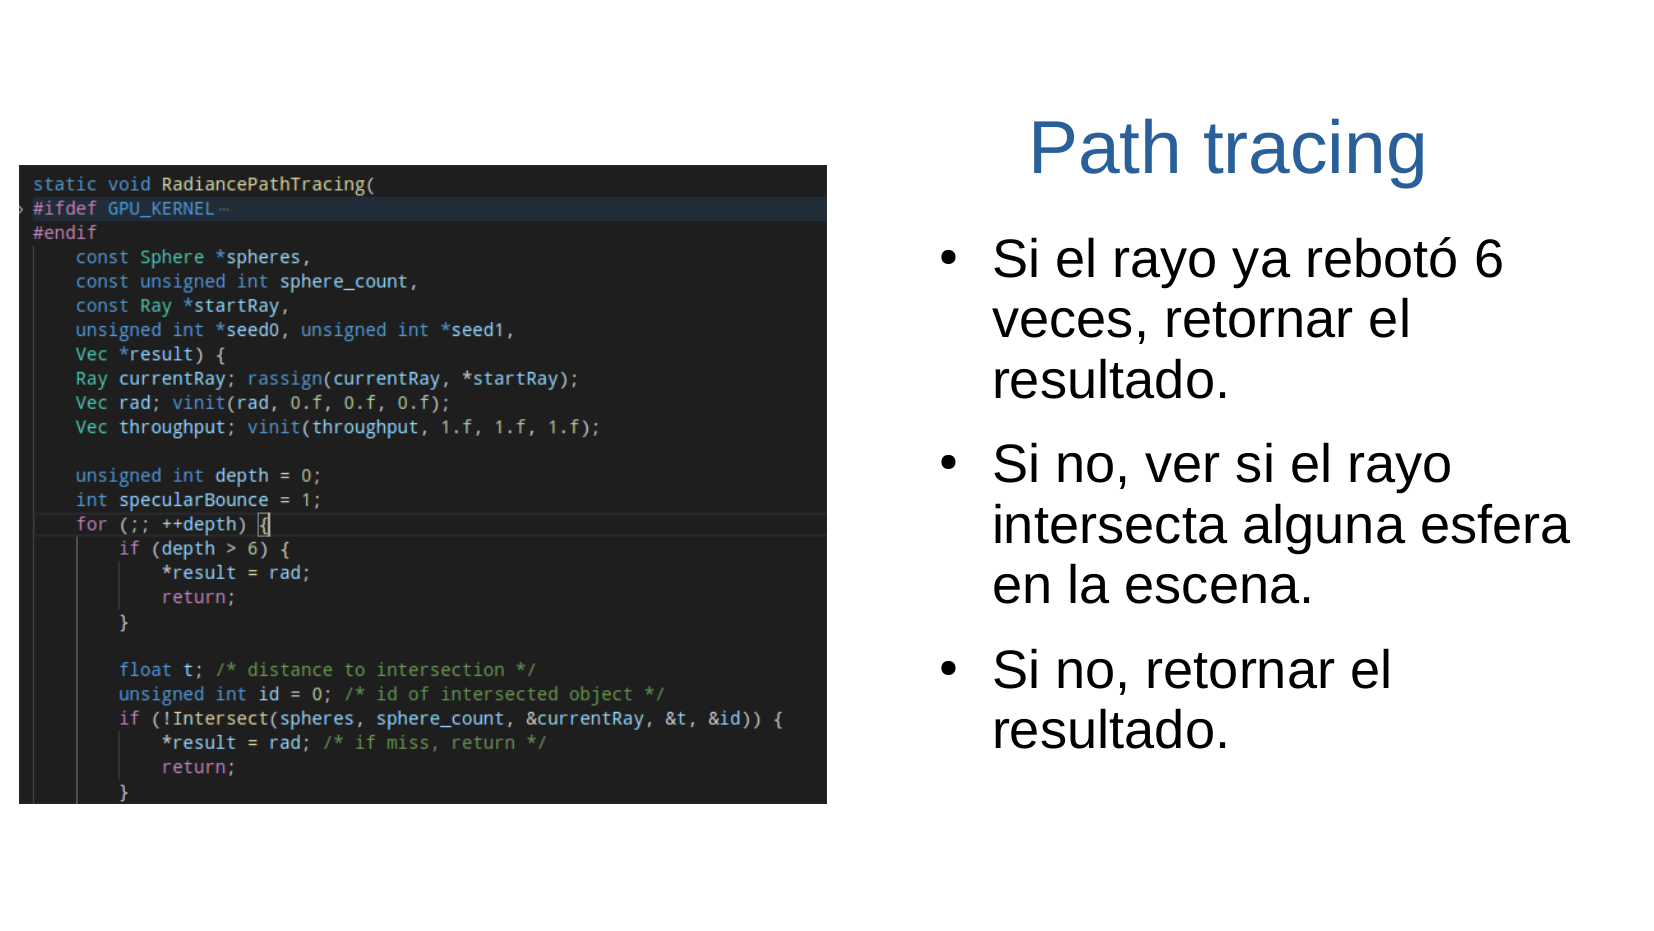

# Path tracing
Si el rayo ya rebotó 6 veces, retornar el resultado.
Si no, ver si el rayo intersecta alguna esfera en la escena.
Si no, retornar el resultado.